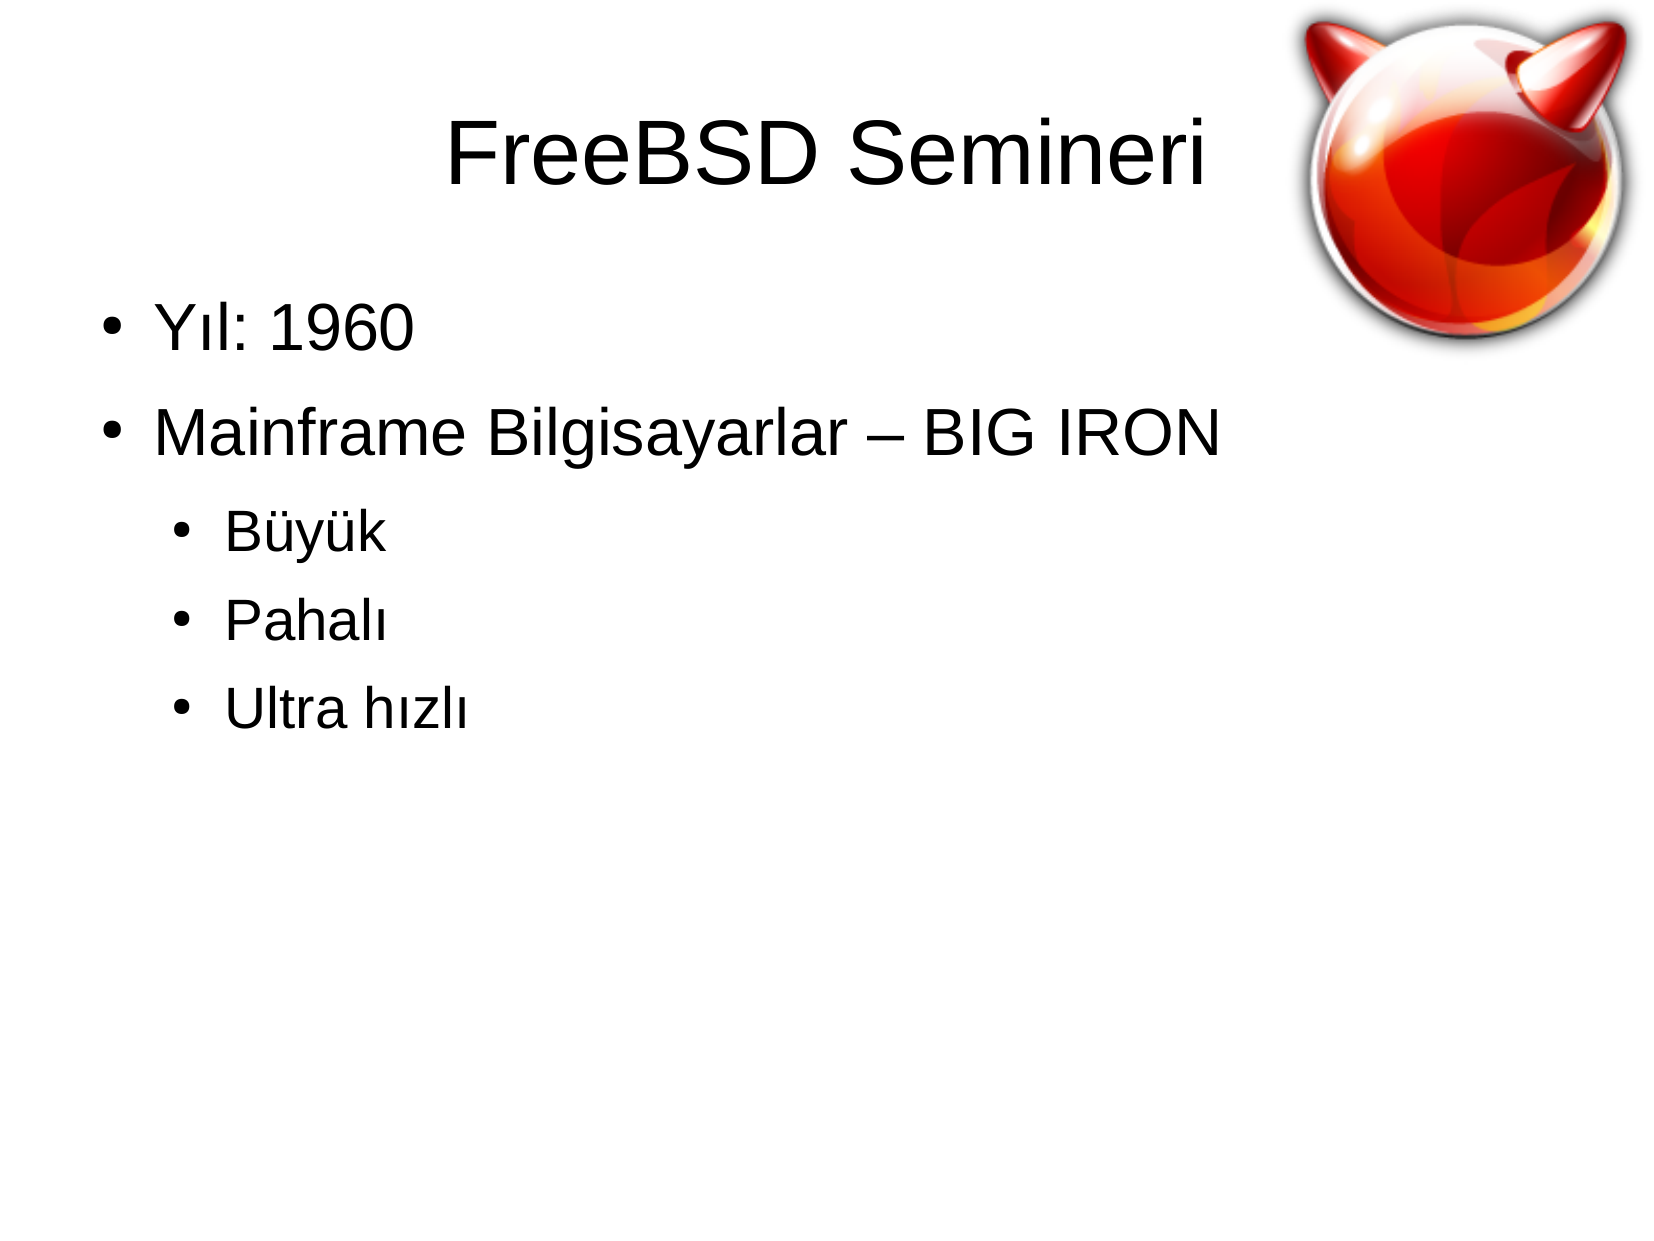

# FreeBSD Semineri
Yıl: 1960
Mainframe Bilgisayarlar – BIG IRON
Büyük
Pahalı
Ultra hızlı